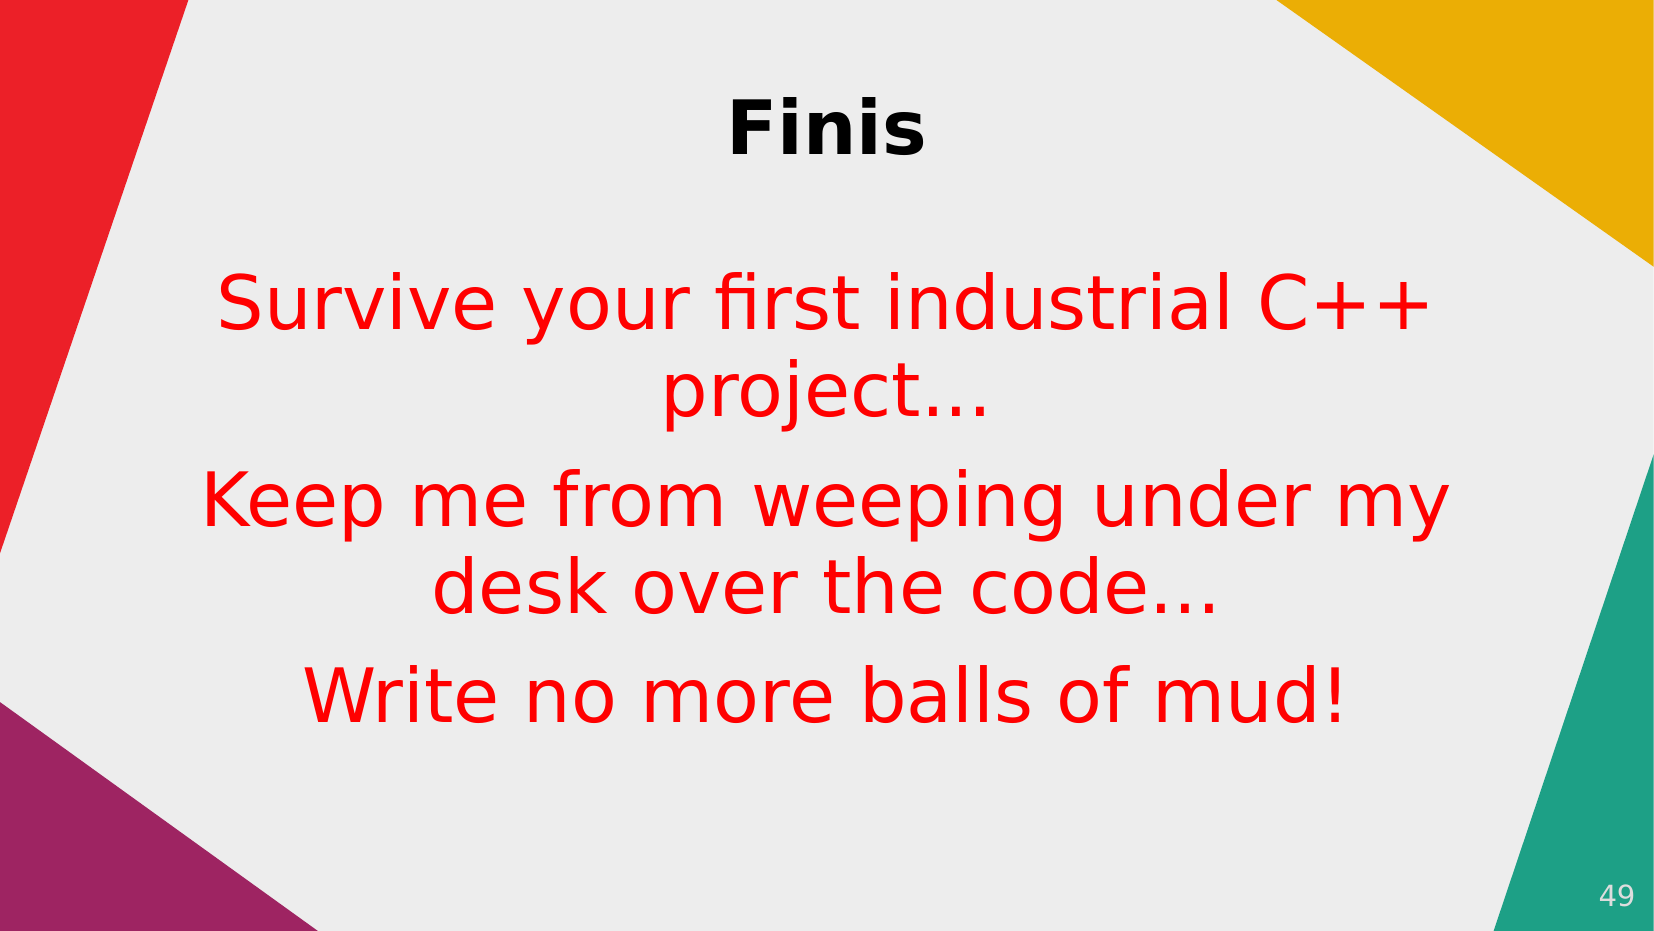

# Finis
Survive your first industrial C++ project...
Keep me from weeping under my desk over the code...
Write no more balls of mud!
49